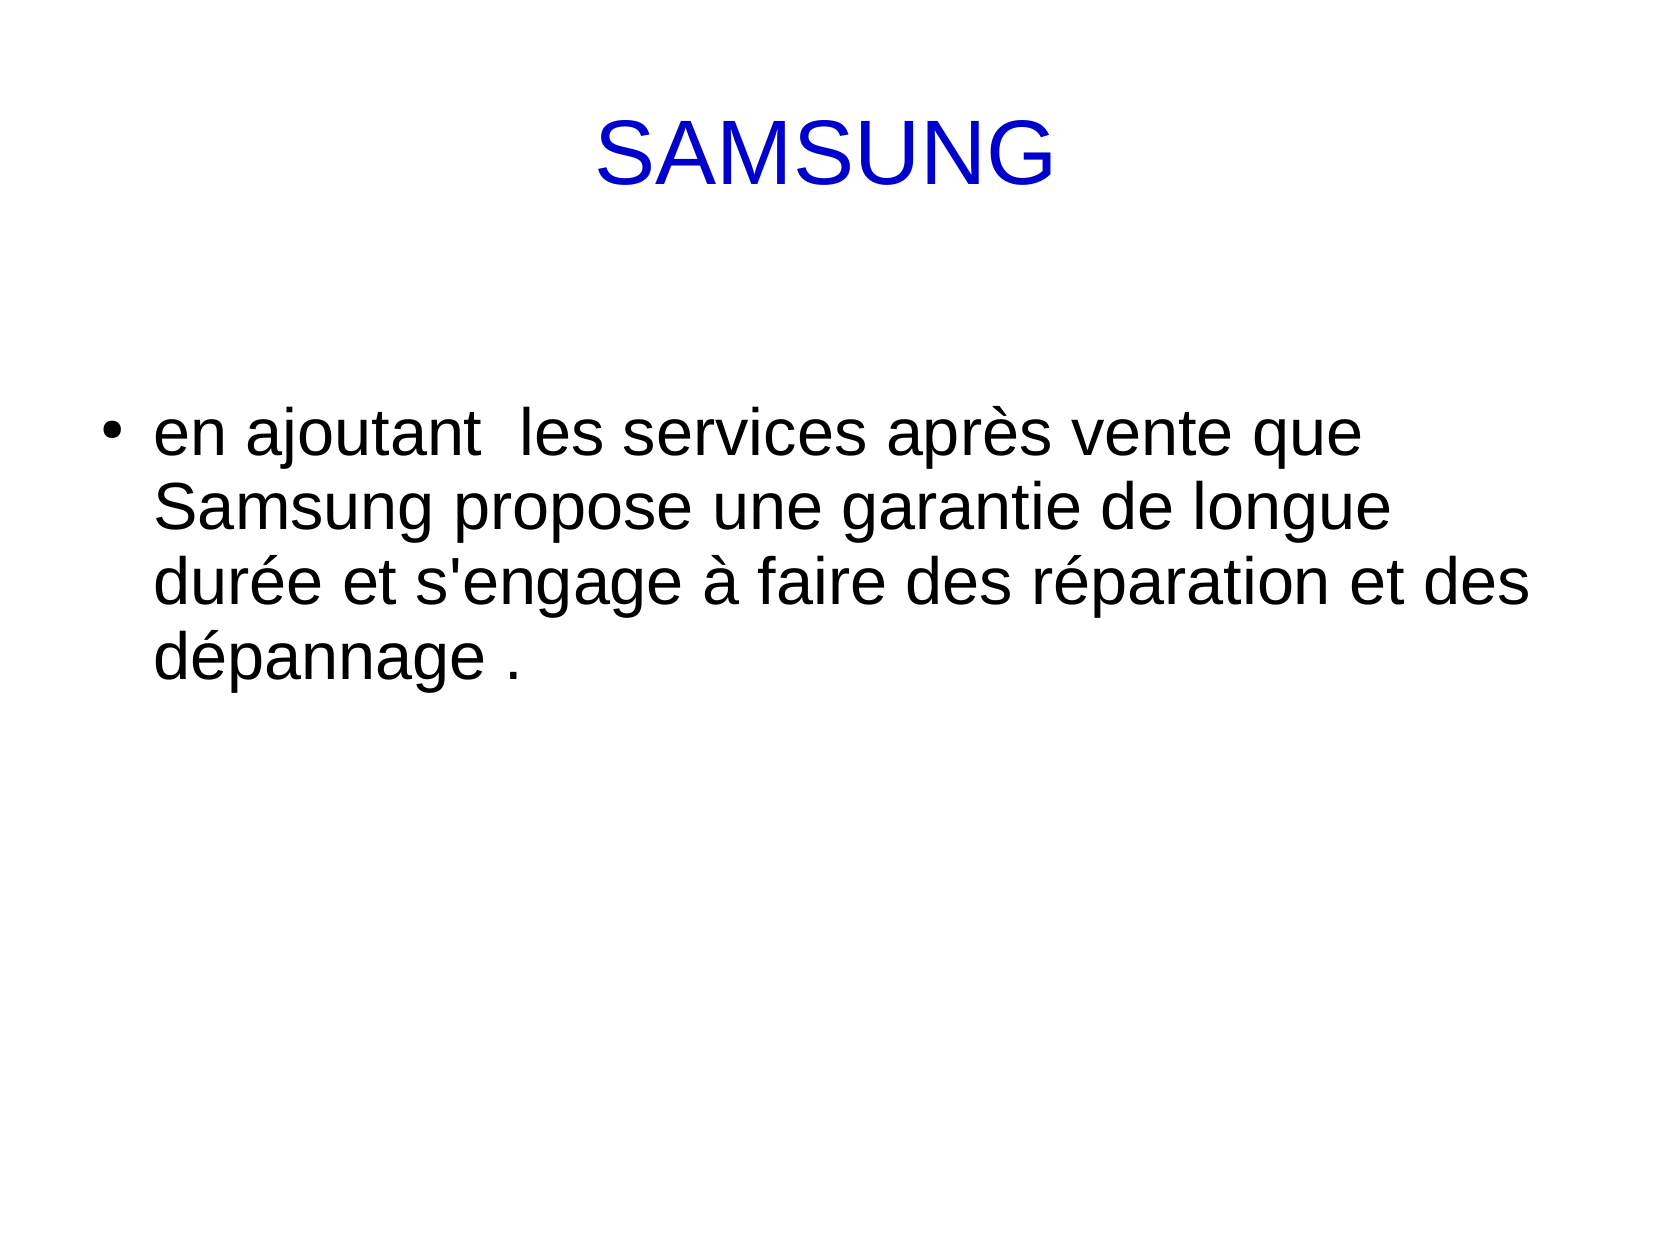

# SAMSUNG
en ajoutant les services après vente que Samsung propose une garantie de longue durée et s'engage à faire des réparation et des dépannage .